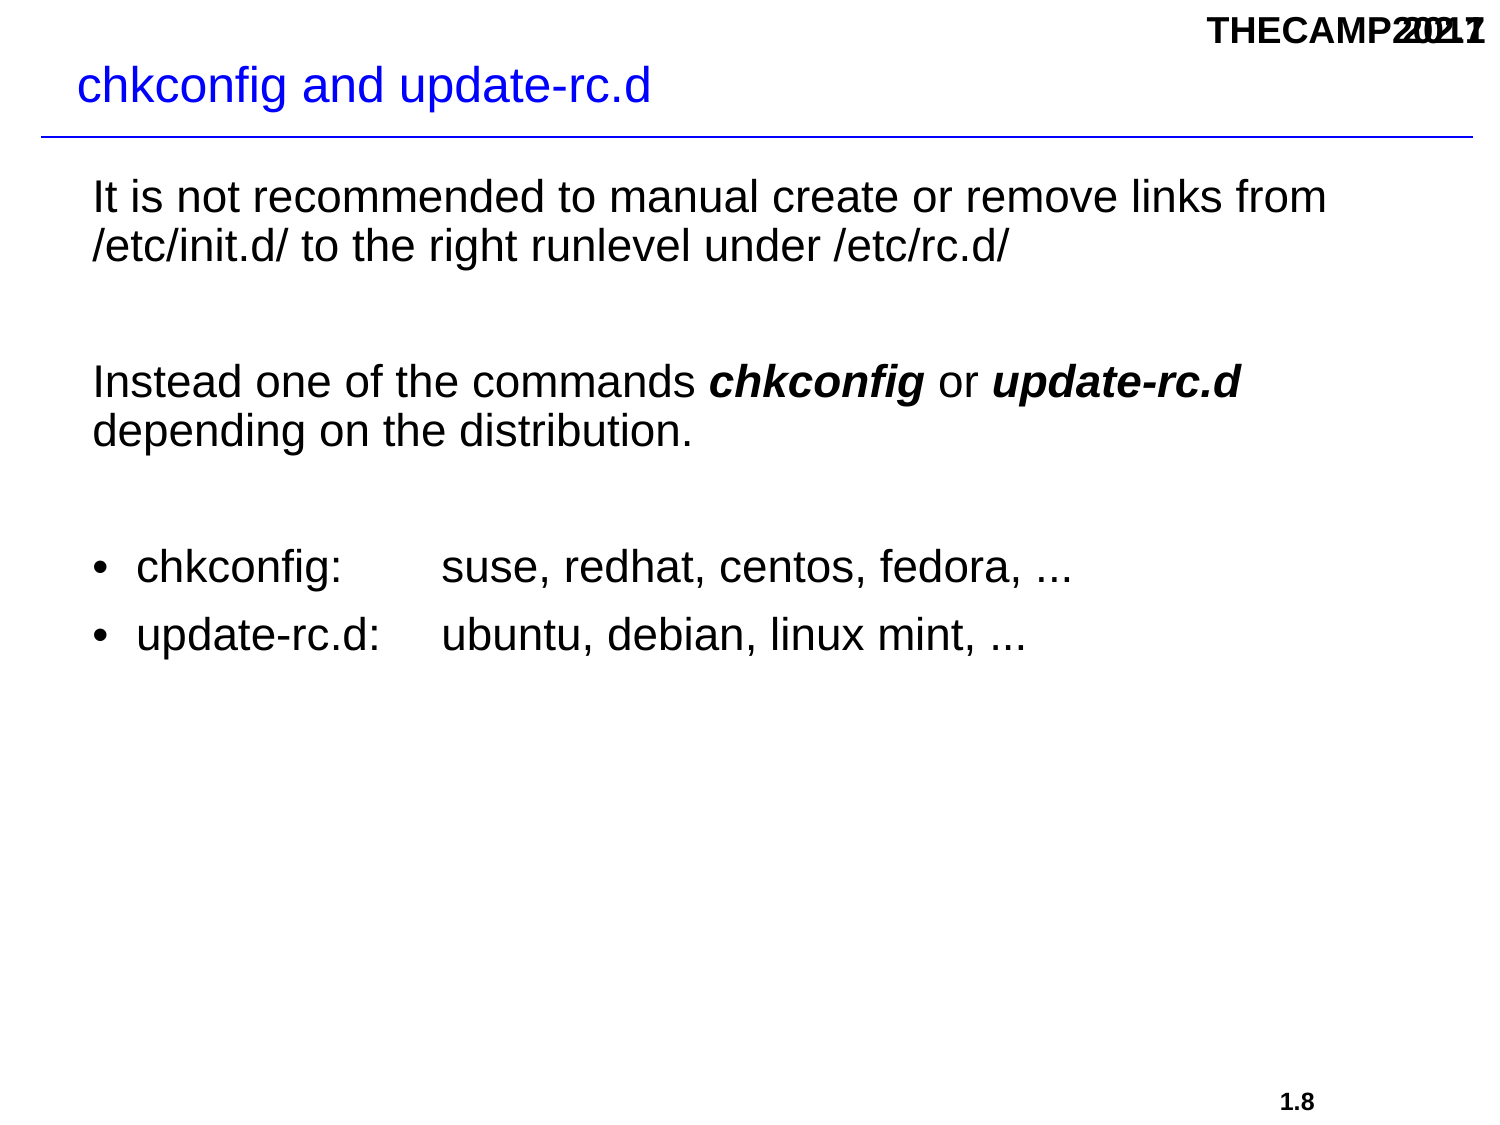

202.1
# chkconfig and update-rc.d
It is not recommended to manual create or remove links from /etc/init.d/ to the right runlevel under /etc/rc.d/
Instead one of the commands chkconfig or update-rc.d depending on the distribution.
chkconfig: 	suse, redhat, centos, fedora, ...
update-rc.d: 	ubuntu, debian, linux mint, ...